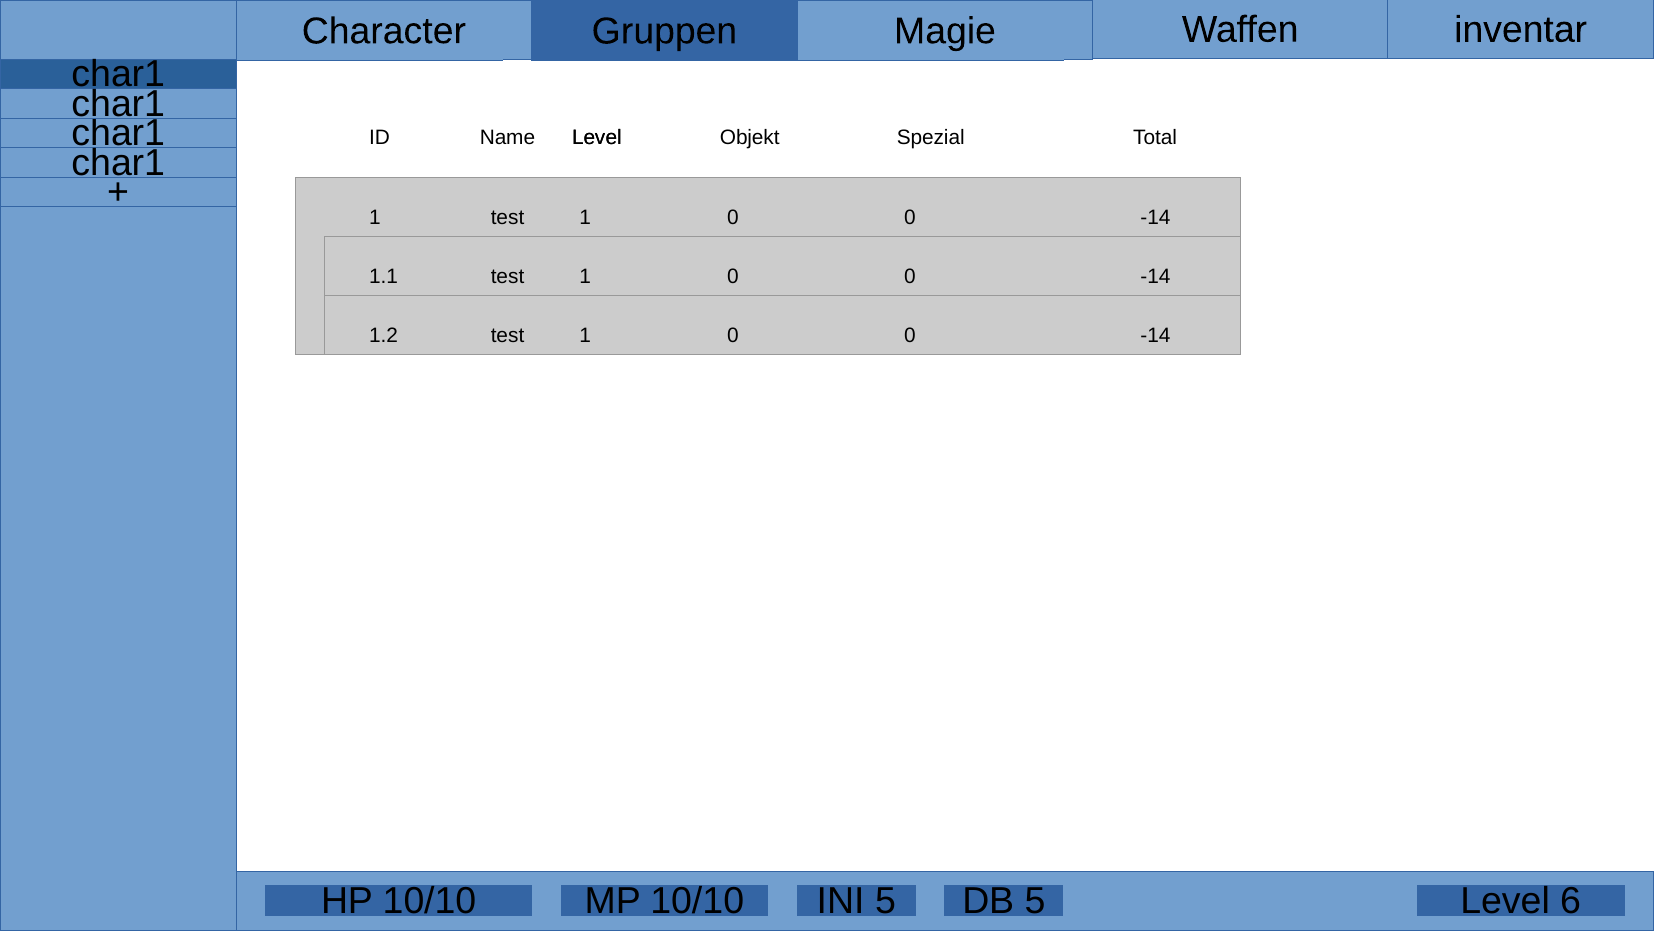

Waffen
inventar
Character
Gruppen
Magie
char1
char1
char1
ID
Name
Level
Level
Objekt
Spezial
Total
char1
+
1
test
1
0
0
-14
1.1
test
1
0
0
-14
1.2
test
1
0
0
-14
HP 10/10
MP 10/10
INI 5
DB 5
Level 6